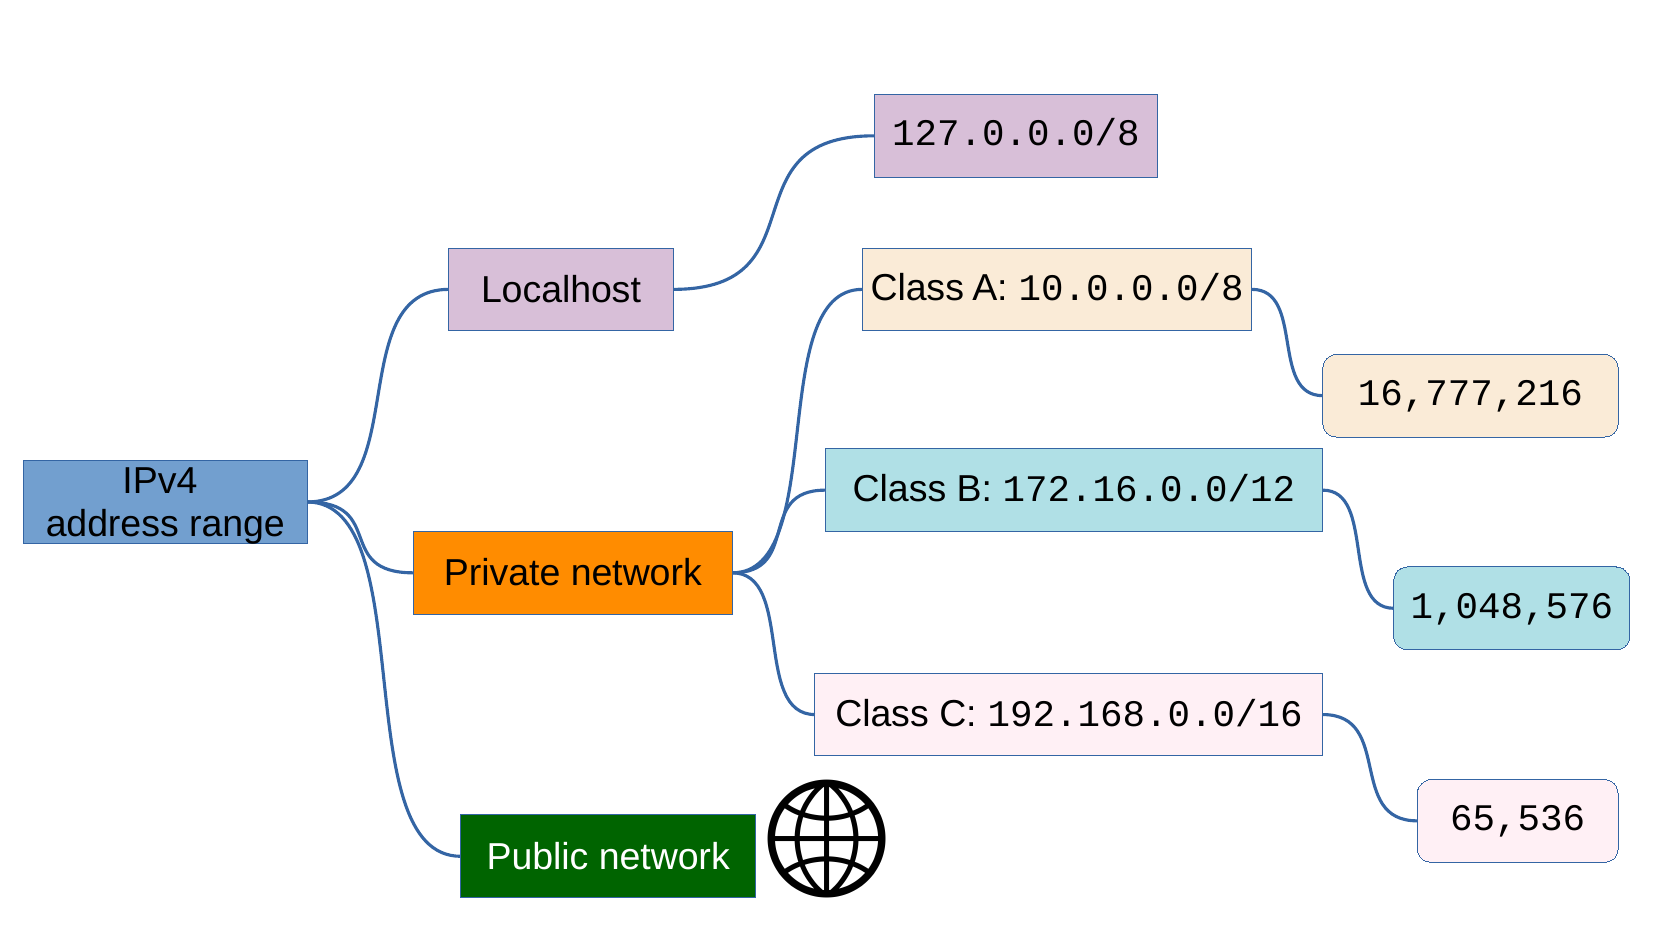

127.0.0.0/8
Localhost
Class A: 10.0.0.0/8
16,777,216
Class B: 172.16.0.0/12
IPv4
address range
Private network
1,048,576
Class C: 192.168.0.0/16
65,536
Public network